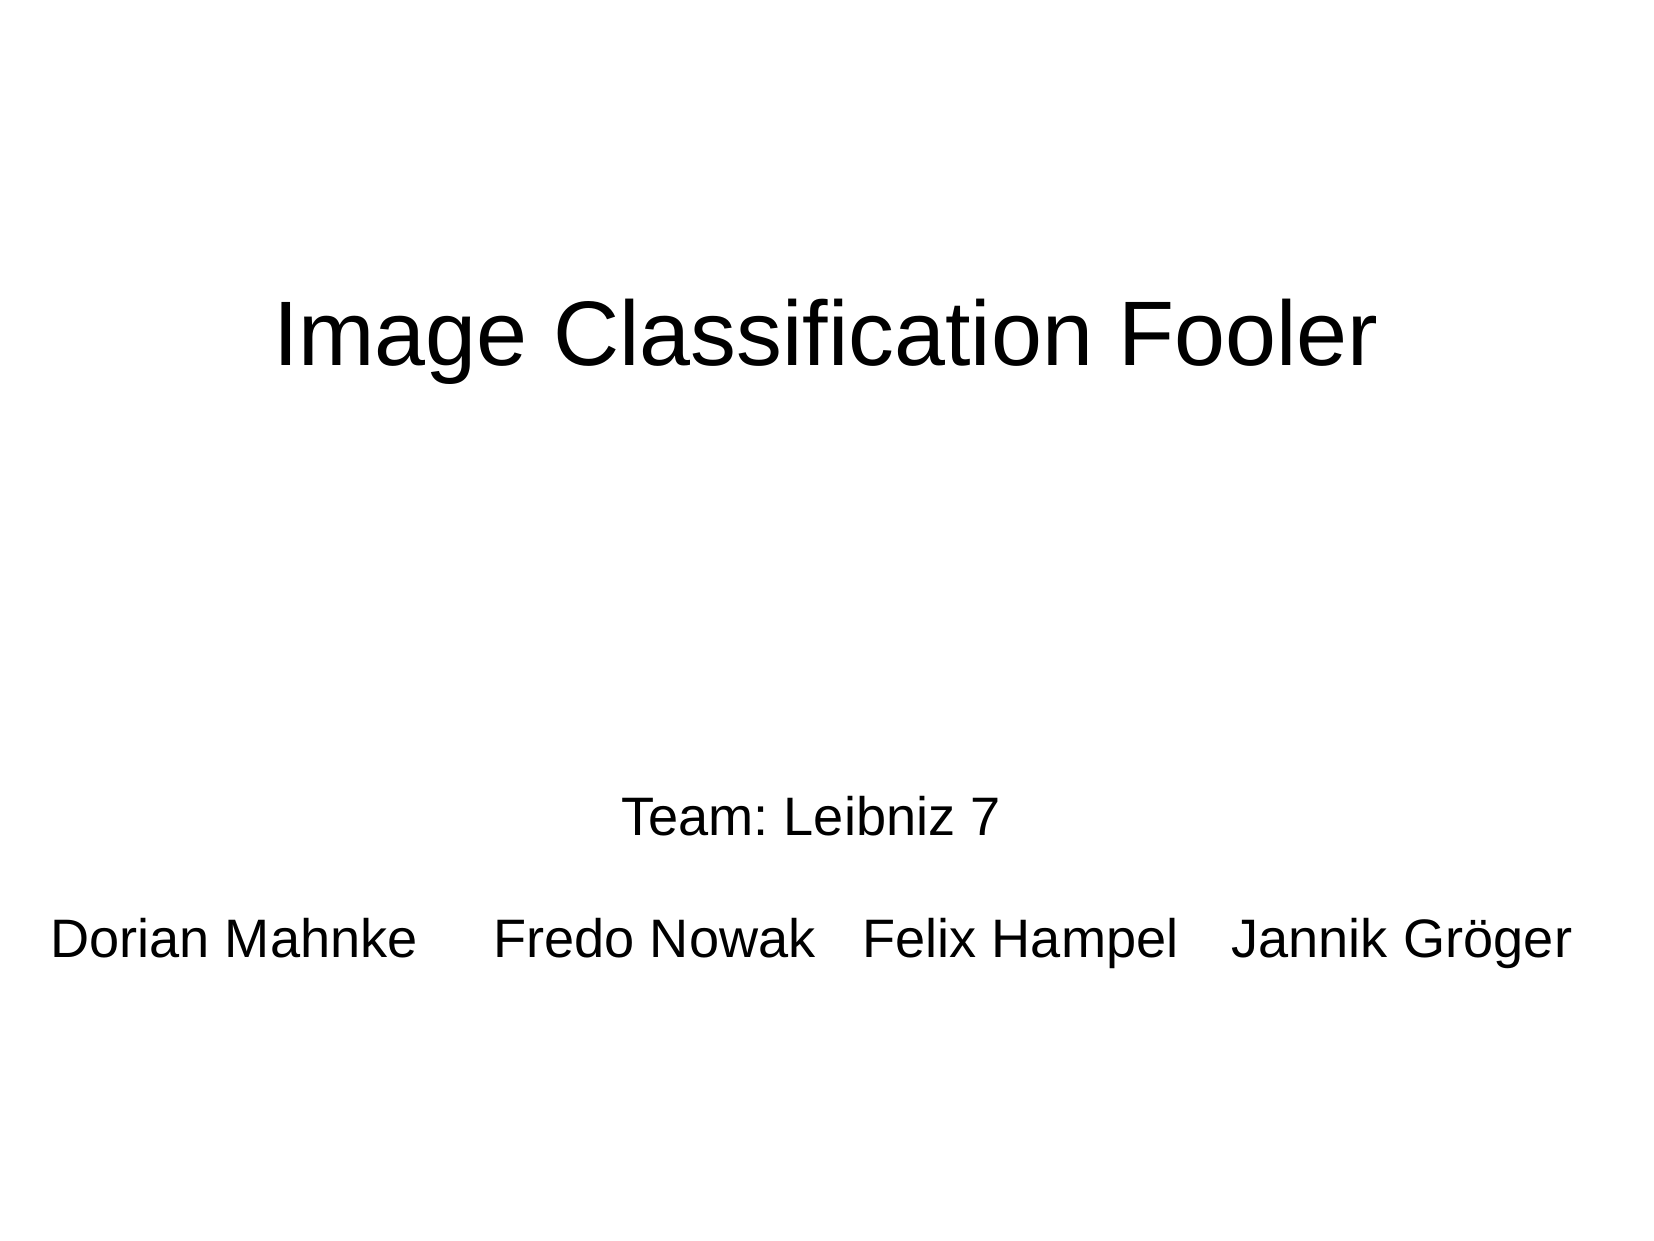

# Image Classification Fooler
Team: Leibniz 7
Dorian Mahnke		Fredo Nowak	Felix Hampel	Jannik Gröger